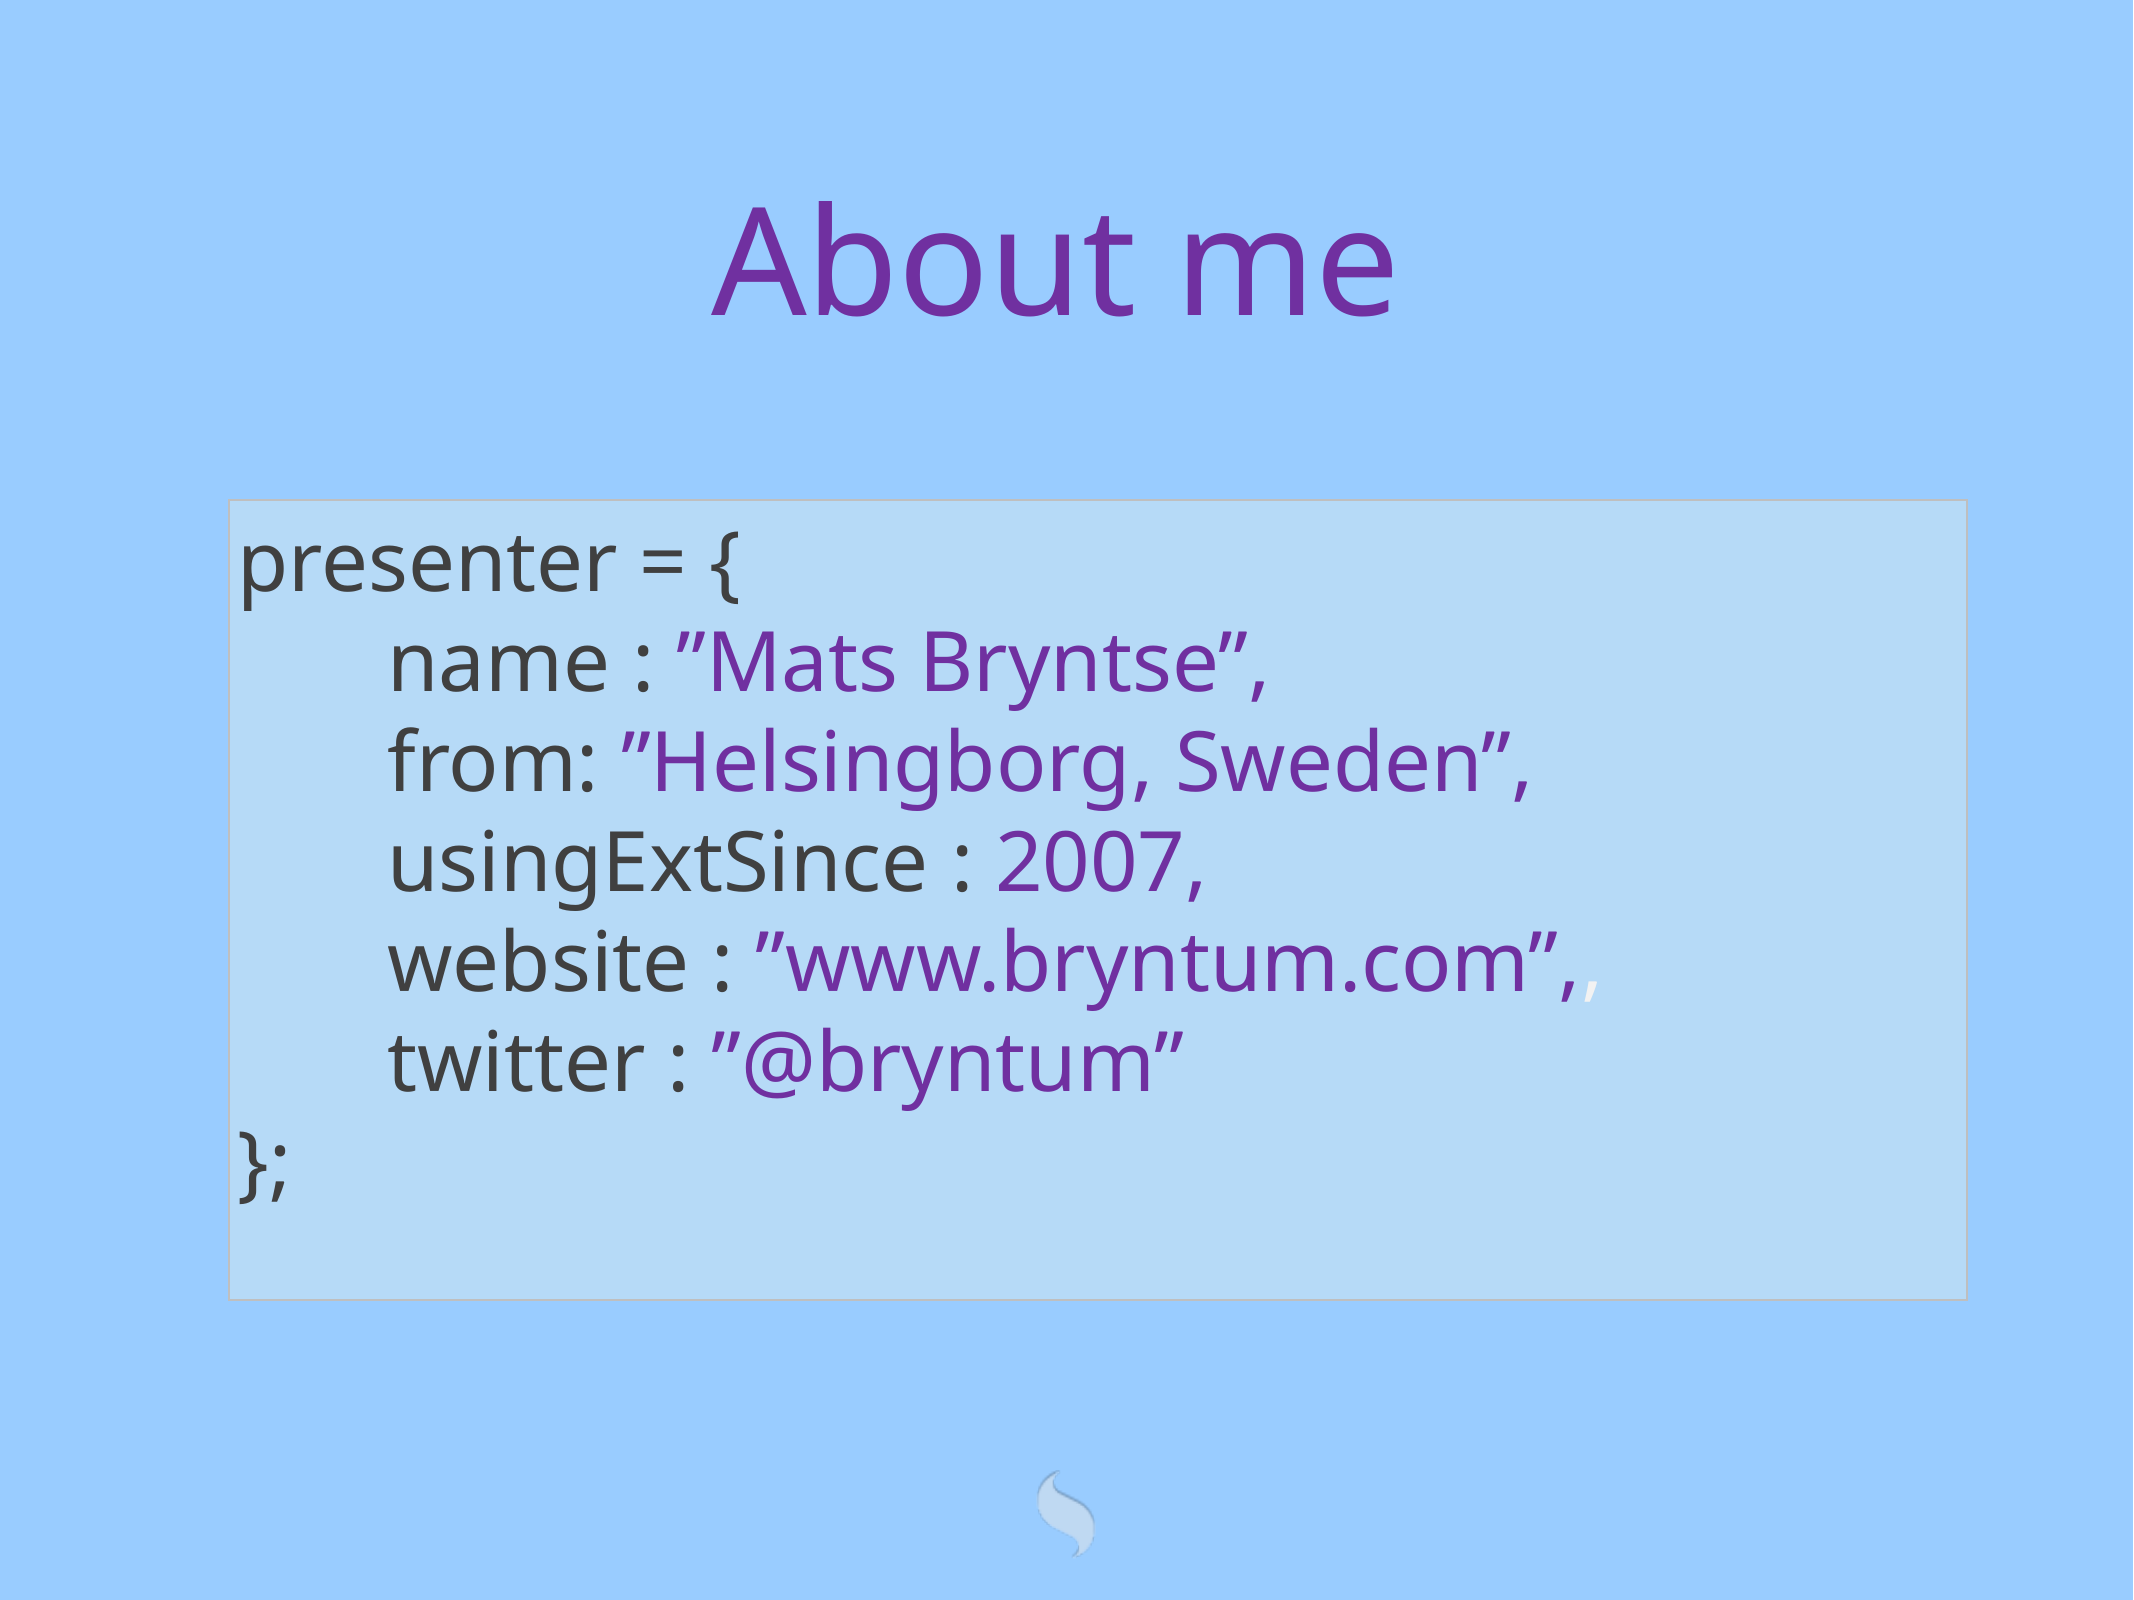

About me
presenter = {
 	name : ”Mats Bryntse”,
 	from: ”Helsingborg, Sweden”,
 	usingExtSince : 2007,
 	website : ”www.bryntum.com”,,
 	twitter : ”@bryntum”
};